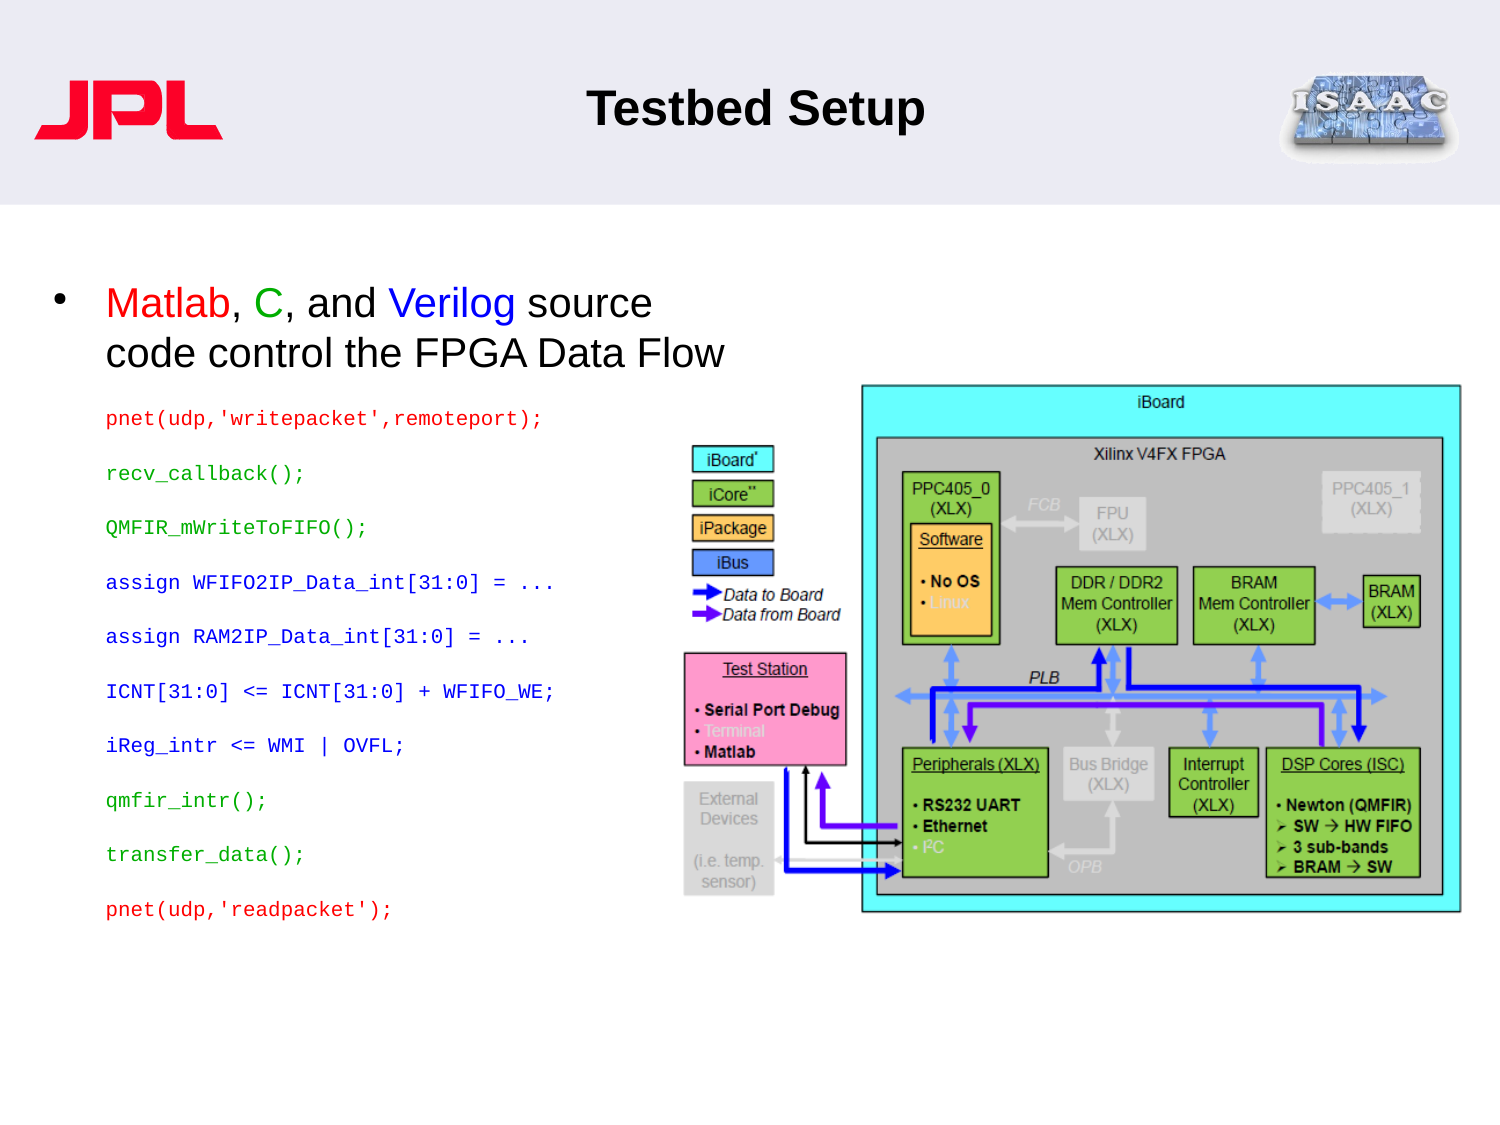

# Testbed Setup
Matlab, C, and Verilog source code control the FPGA Data Flow
pnet(udp,'writepacket',remoteport);
recv_callback();
QMFIR_mWriteToFIFO();
assign WFIFO2IP_Data_int[31:0] = ...
assign RAM2IP_Data_int[31:0] = ...
ICNT[31:0] <= ICNT[31:0] + WFIFO_WE;
iReg_intr <= WMI | OVFL;
qmfir_intr();
transfer_data();
pnet(udp,'readpacket');